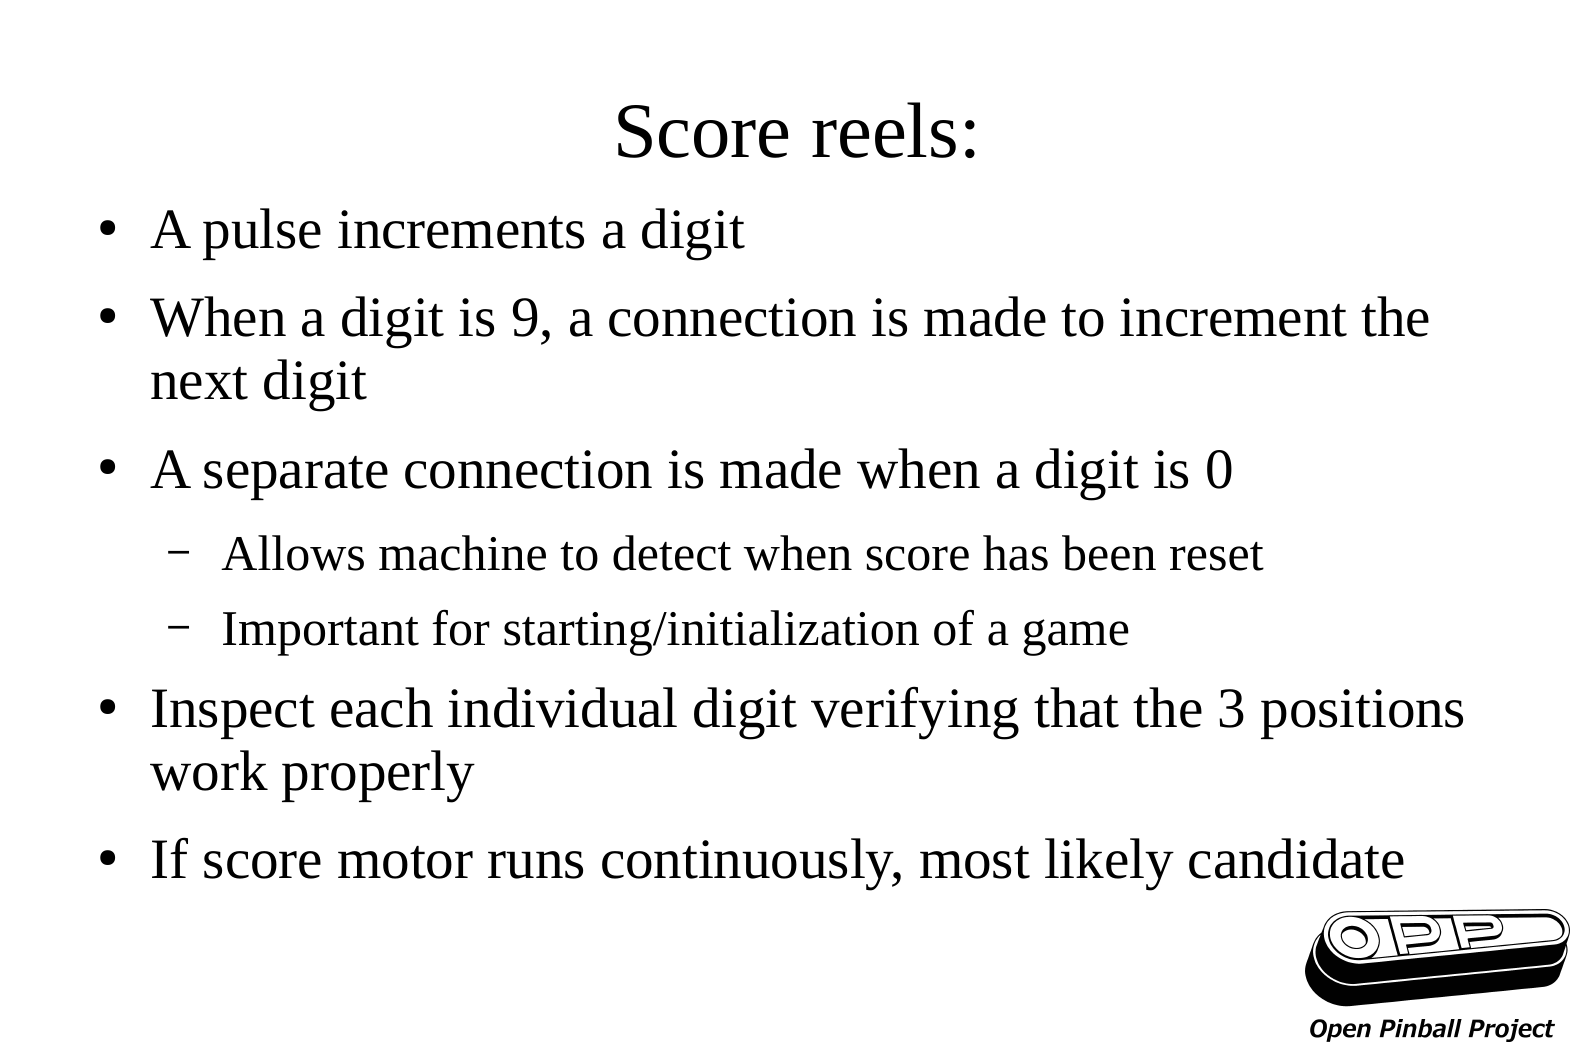

# Score reels:
A pulse increments a digit
When a digit is 9, a connection is made to increment the next digit
A separate connection is made when a digit is 0
Allows machine to detect when score has been reset
Important for starting/initialization of a game
Inspect each individual digit verifying that the 3 positions work properly
If score motor runs continuously, most likely candidate